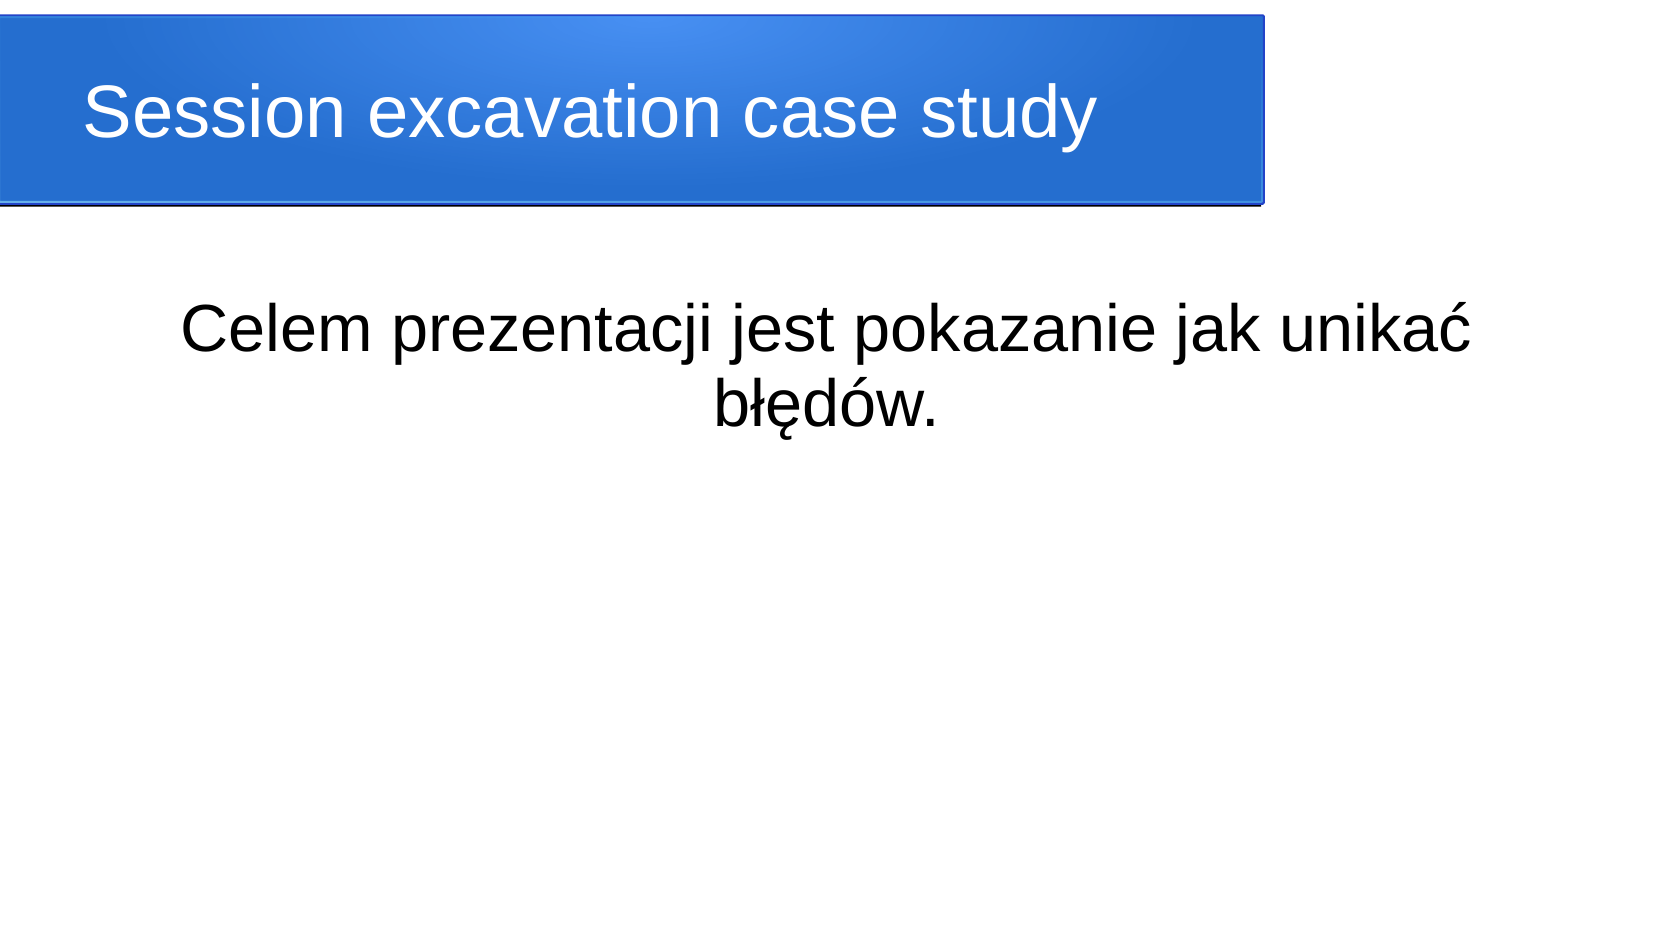

# Session excavation case study
Celem prezentacji jest pokazanie jak unikać błędów.